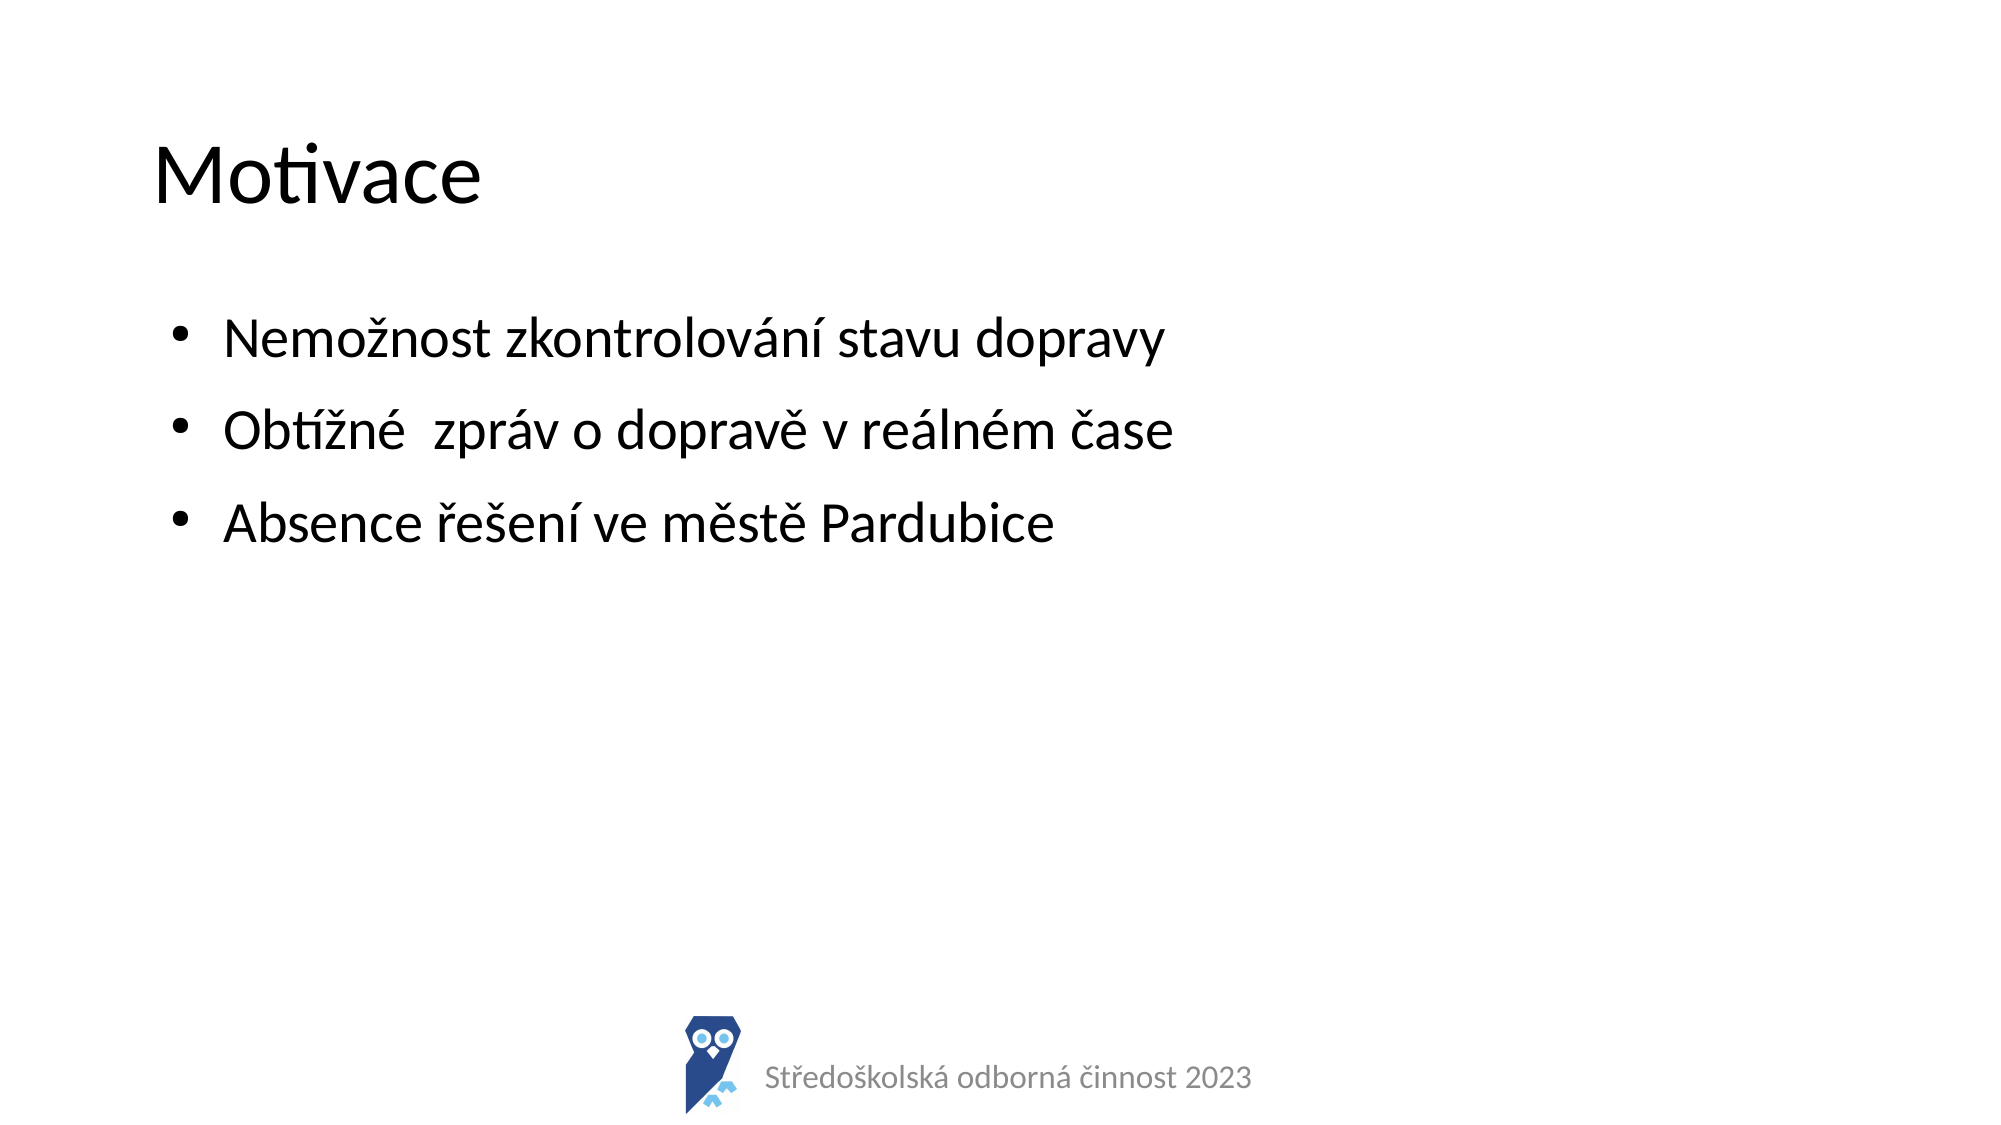

# Motivace
Nemožnost zkontrolování stavu dopravy
Obtížné zpráv o dopravě v reálném čase
Absence řešení ve městě Pardubice
Středoškolská odborná činnost 2020